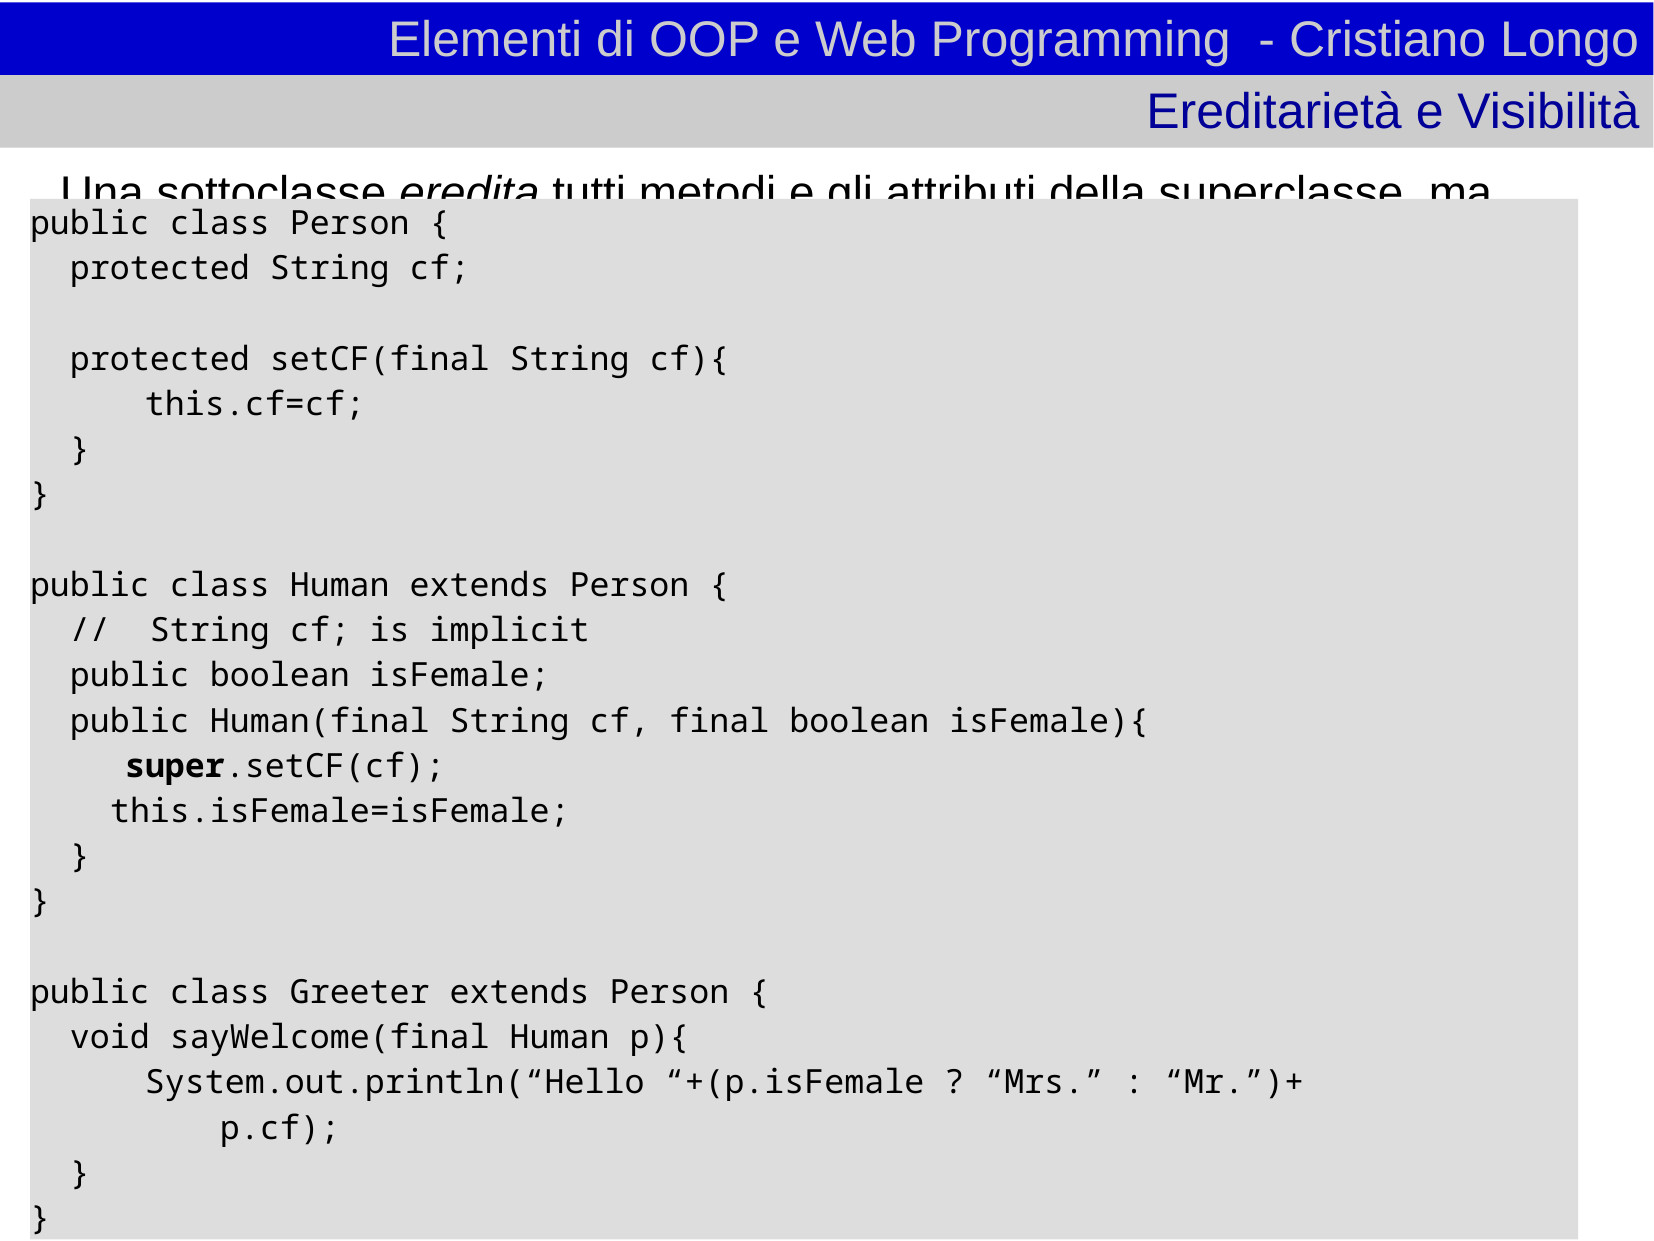

# Elementi di OOP e Web Programming - Cristiano Longo
Ereditarietà e Visibilità
Una sottoclasse eredita tutti metodi e gli attributi della superclasse, ma ha visibiltà solo su metodi e attributi non privati della superclasse.
public class Person {
 protected String cf;
 protected setCF(final String cf){
	 this.cf=cf;
 }
}
public class Human extends Person {
 // String cf; is implicit
 public boolean isFemale;
 public Human(final String cf, final boolean isFemale){
	 super.setCF(cf);
 this.isFemale=isFemale;
 }
}
public class Greeter extends Person {
 void sayWelcome(final Human p){
	 System.out.println(“Hello “+(p.isFemale ? “Mrs.” : “Mr.”)+
		 p.cf);
 }
}